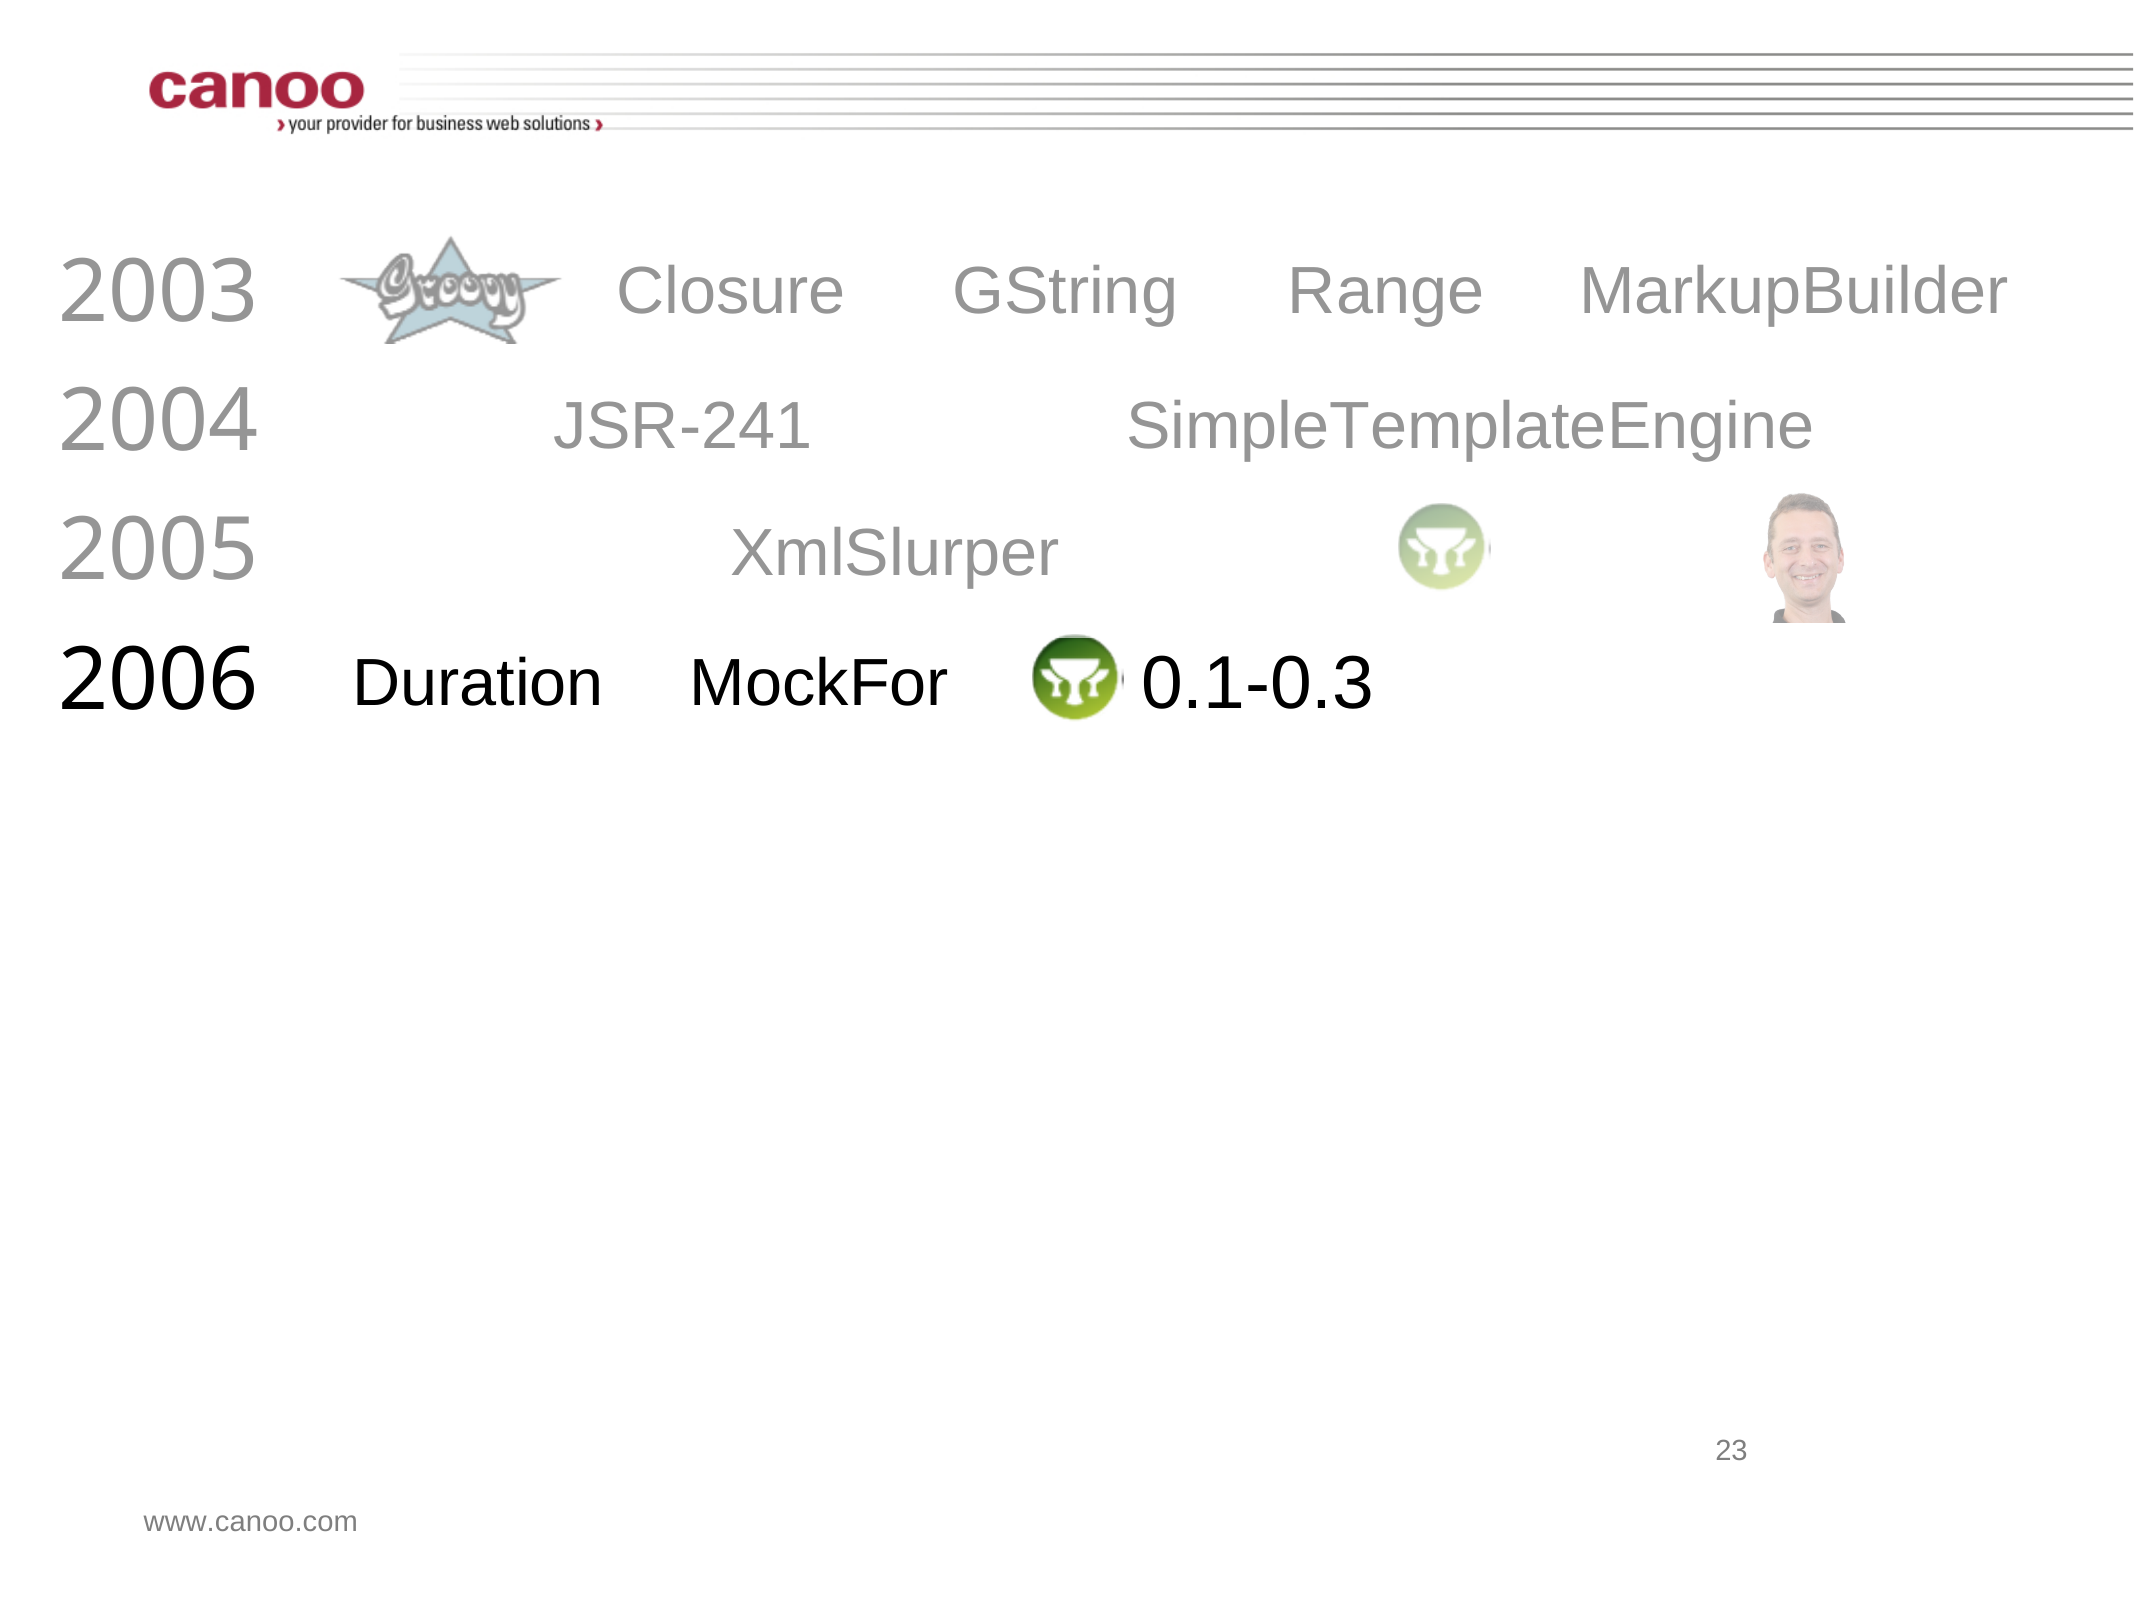

2003
Closure
GString
Range
MarkupBuilder
2004
JSR-241
SimpleTemplateEngine
2005
XmlSlurper
2006
0.1-0.3
Duration
MockFor